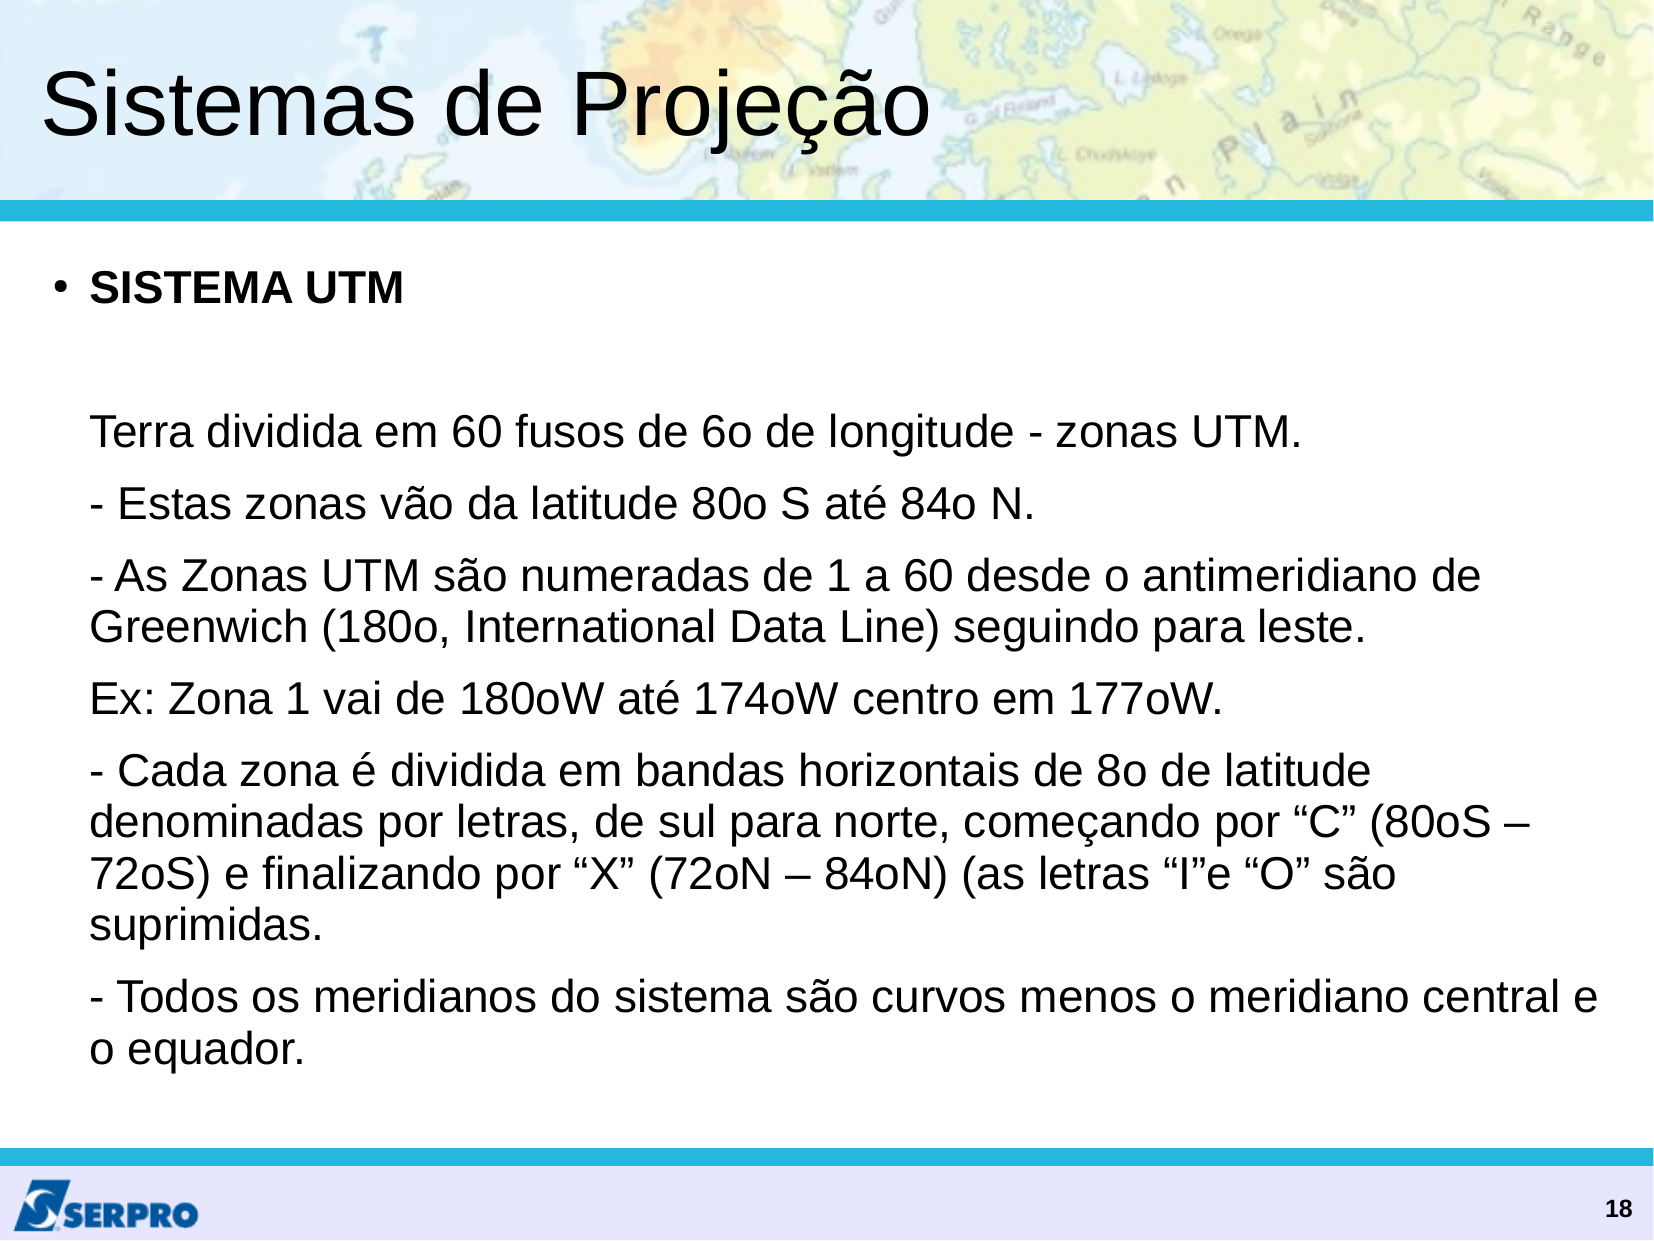

# Sistemas de Projeção
SISTEMA UTM
Terra dividida em 60 fusos de 6o de longitude - zonas UTM.
- Estas zonas vão da latitude 80o S até 84o N.
- As Zonas UTM são numeradas de 1 a 60 desde o antimeridiano de Greenwich (180o, International Data Line) seguindo para leste.
Ex: Zona 1 vai de 180oW até 174oW centro em 177oW.
- Cada zona é dividida em bandas horizontais de 8o de latitude denominadas por letras, de sul para norte, começando por “C” (80oS – 72oS) e finalizando por “X” (72oN – 84oN) (as letras “I”e “O” são suprimidas.
- Todos os meridianos do sistema são curvos menos o meridiano central e o equador.
18